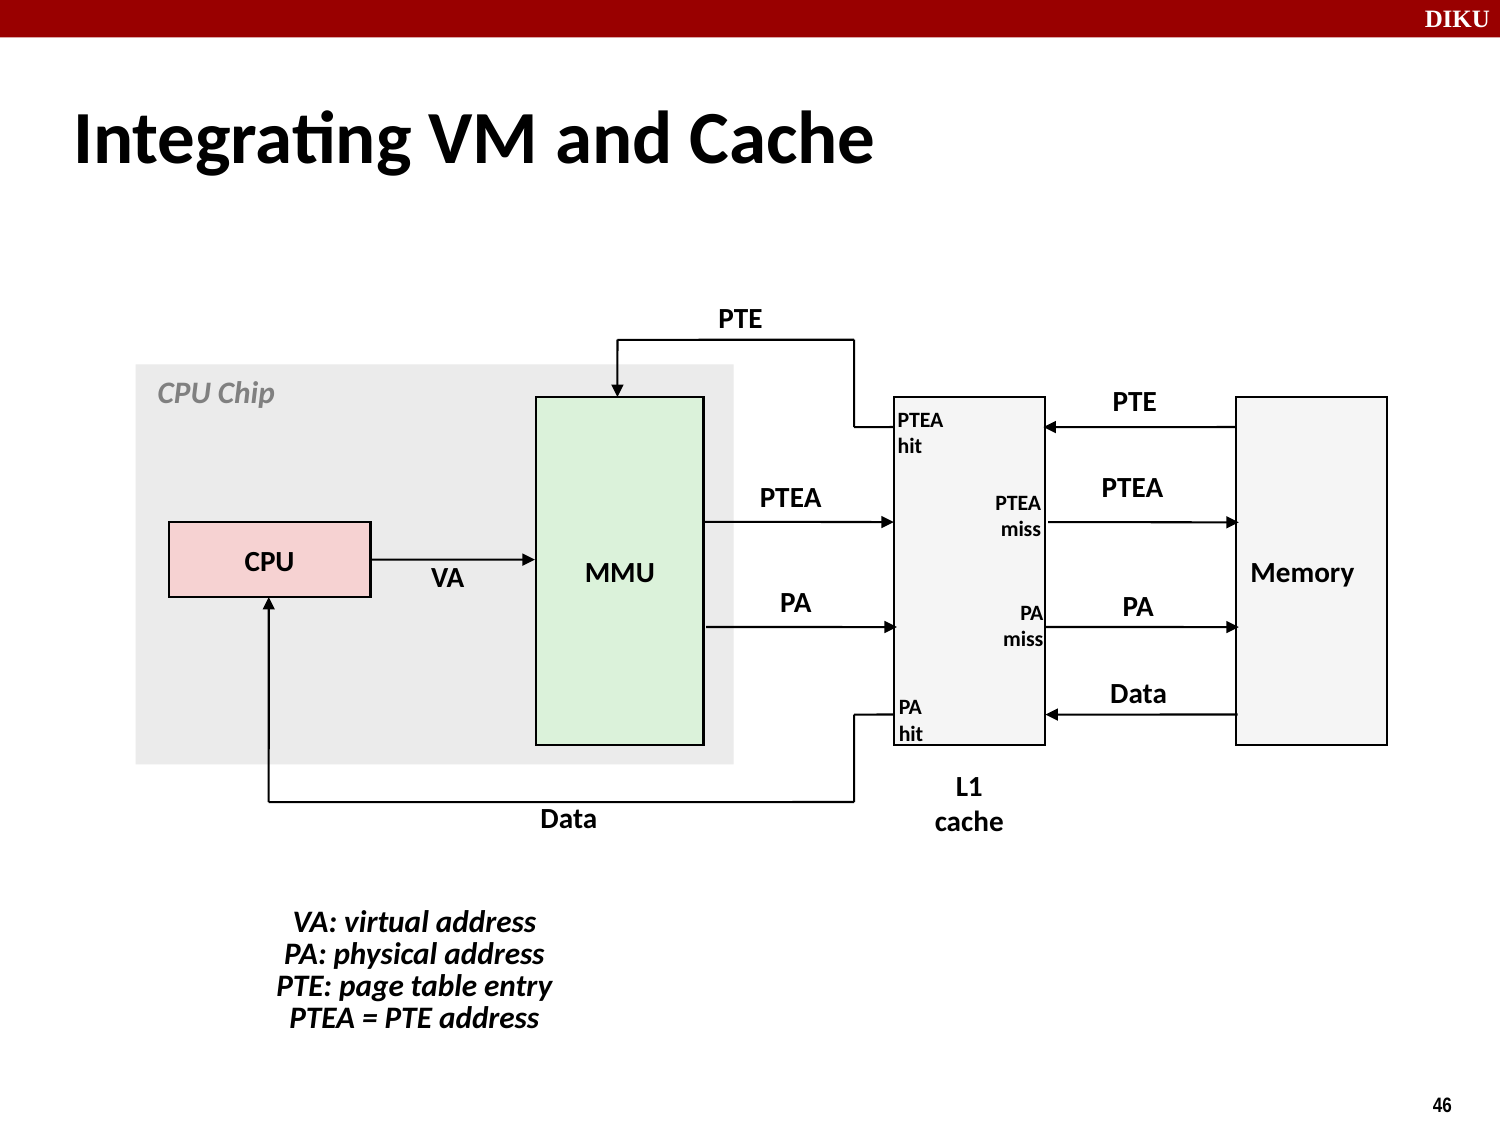

Integrating VM and Cache
PTE
CPU Chip
PTE
PTEA
hit
MMU
Memory
PTEA
PTEA
miss
PTEA
CPU
VA
PA
PA
PA
miss
Data
PA
hit
L1
cache
Data
VA: virtual address
PA: physical address
PTE: page table entry
PTEA = PTE address